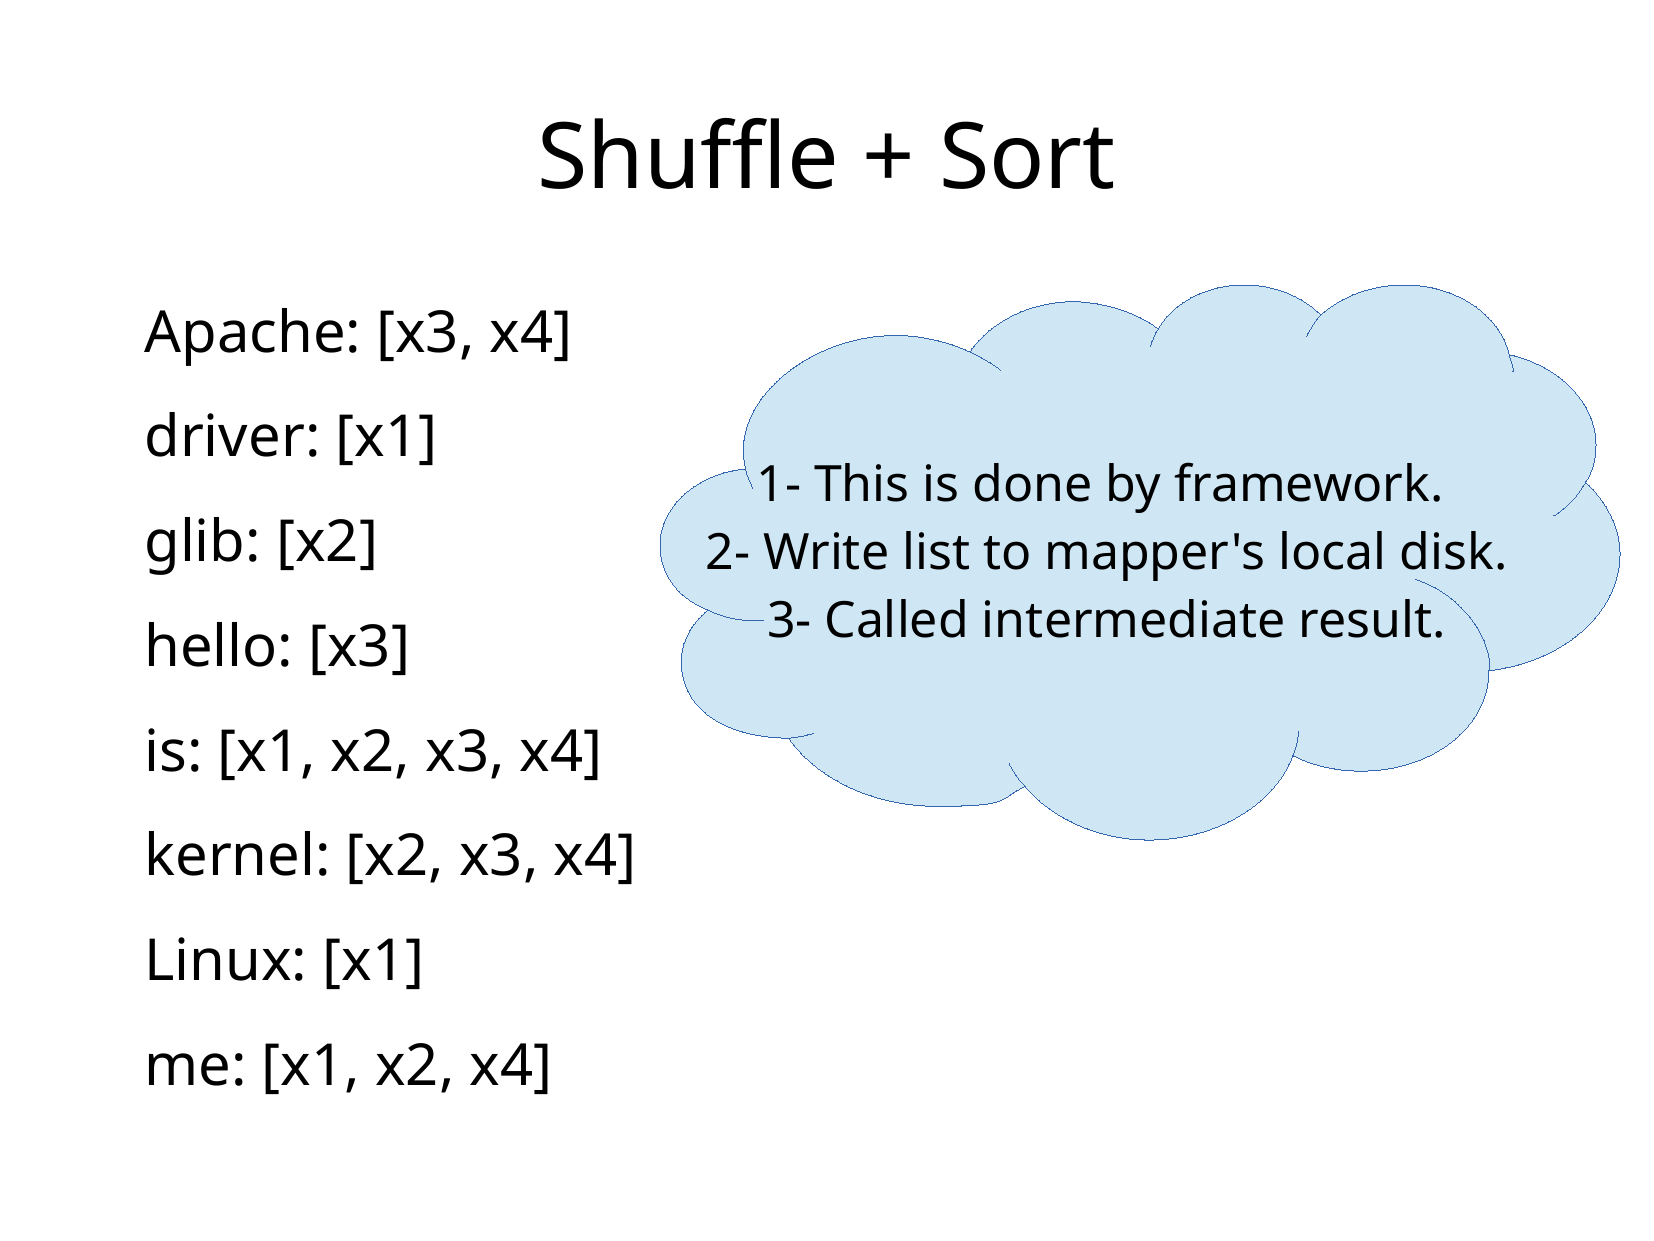

# Shuffle + Sort
1- This is done by framework.
2- Write list to mapper's local disk.
3- Called intermediate result.
Apache: [x3, x4]
driver: [x1]
glib: [x2]
hello: [x3]
is: [x1, x2, x3, x4]
kernel: [x2, x3, x4]
Linux: [x1]
me: [x1, x2, x4]